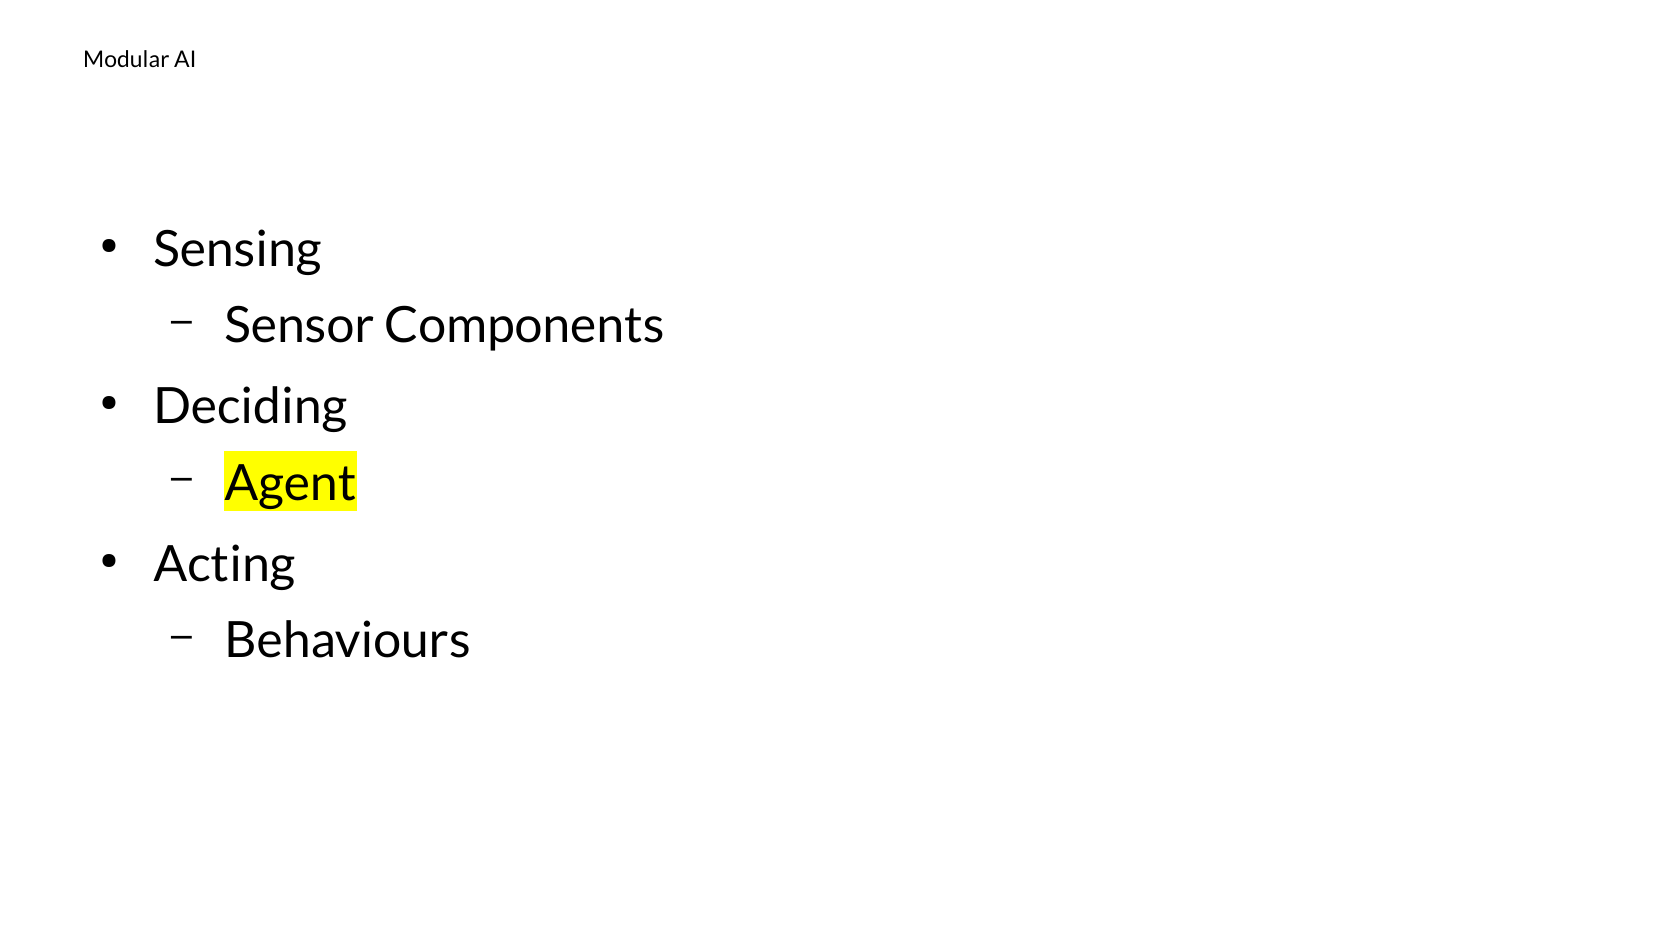

# Modular AI
Sensing
Sensor Components
Deciding
Agent
Acting
Behaviours